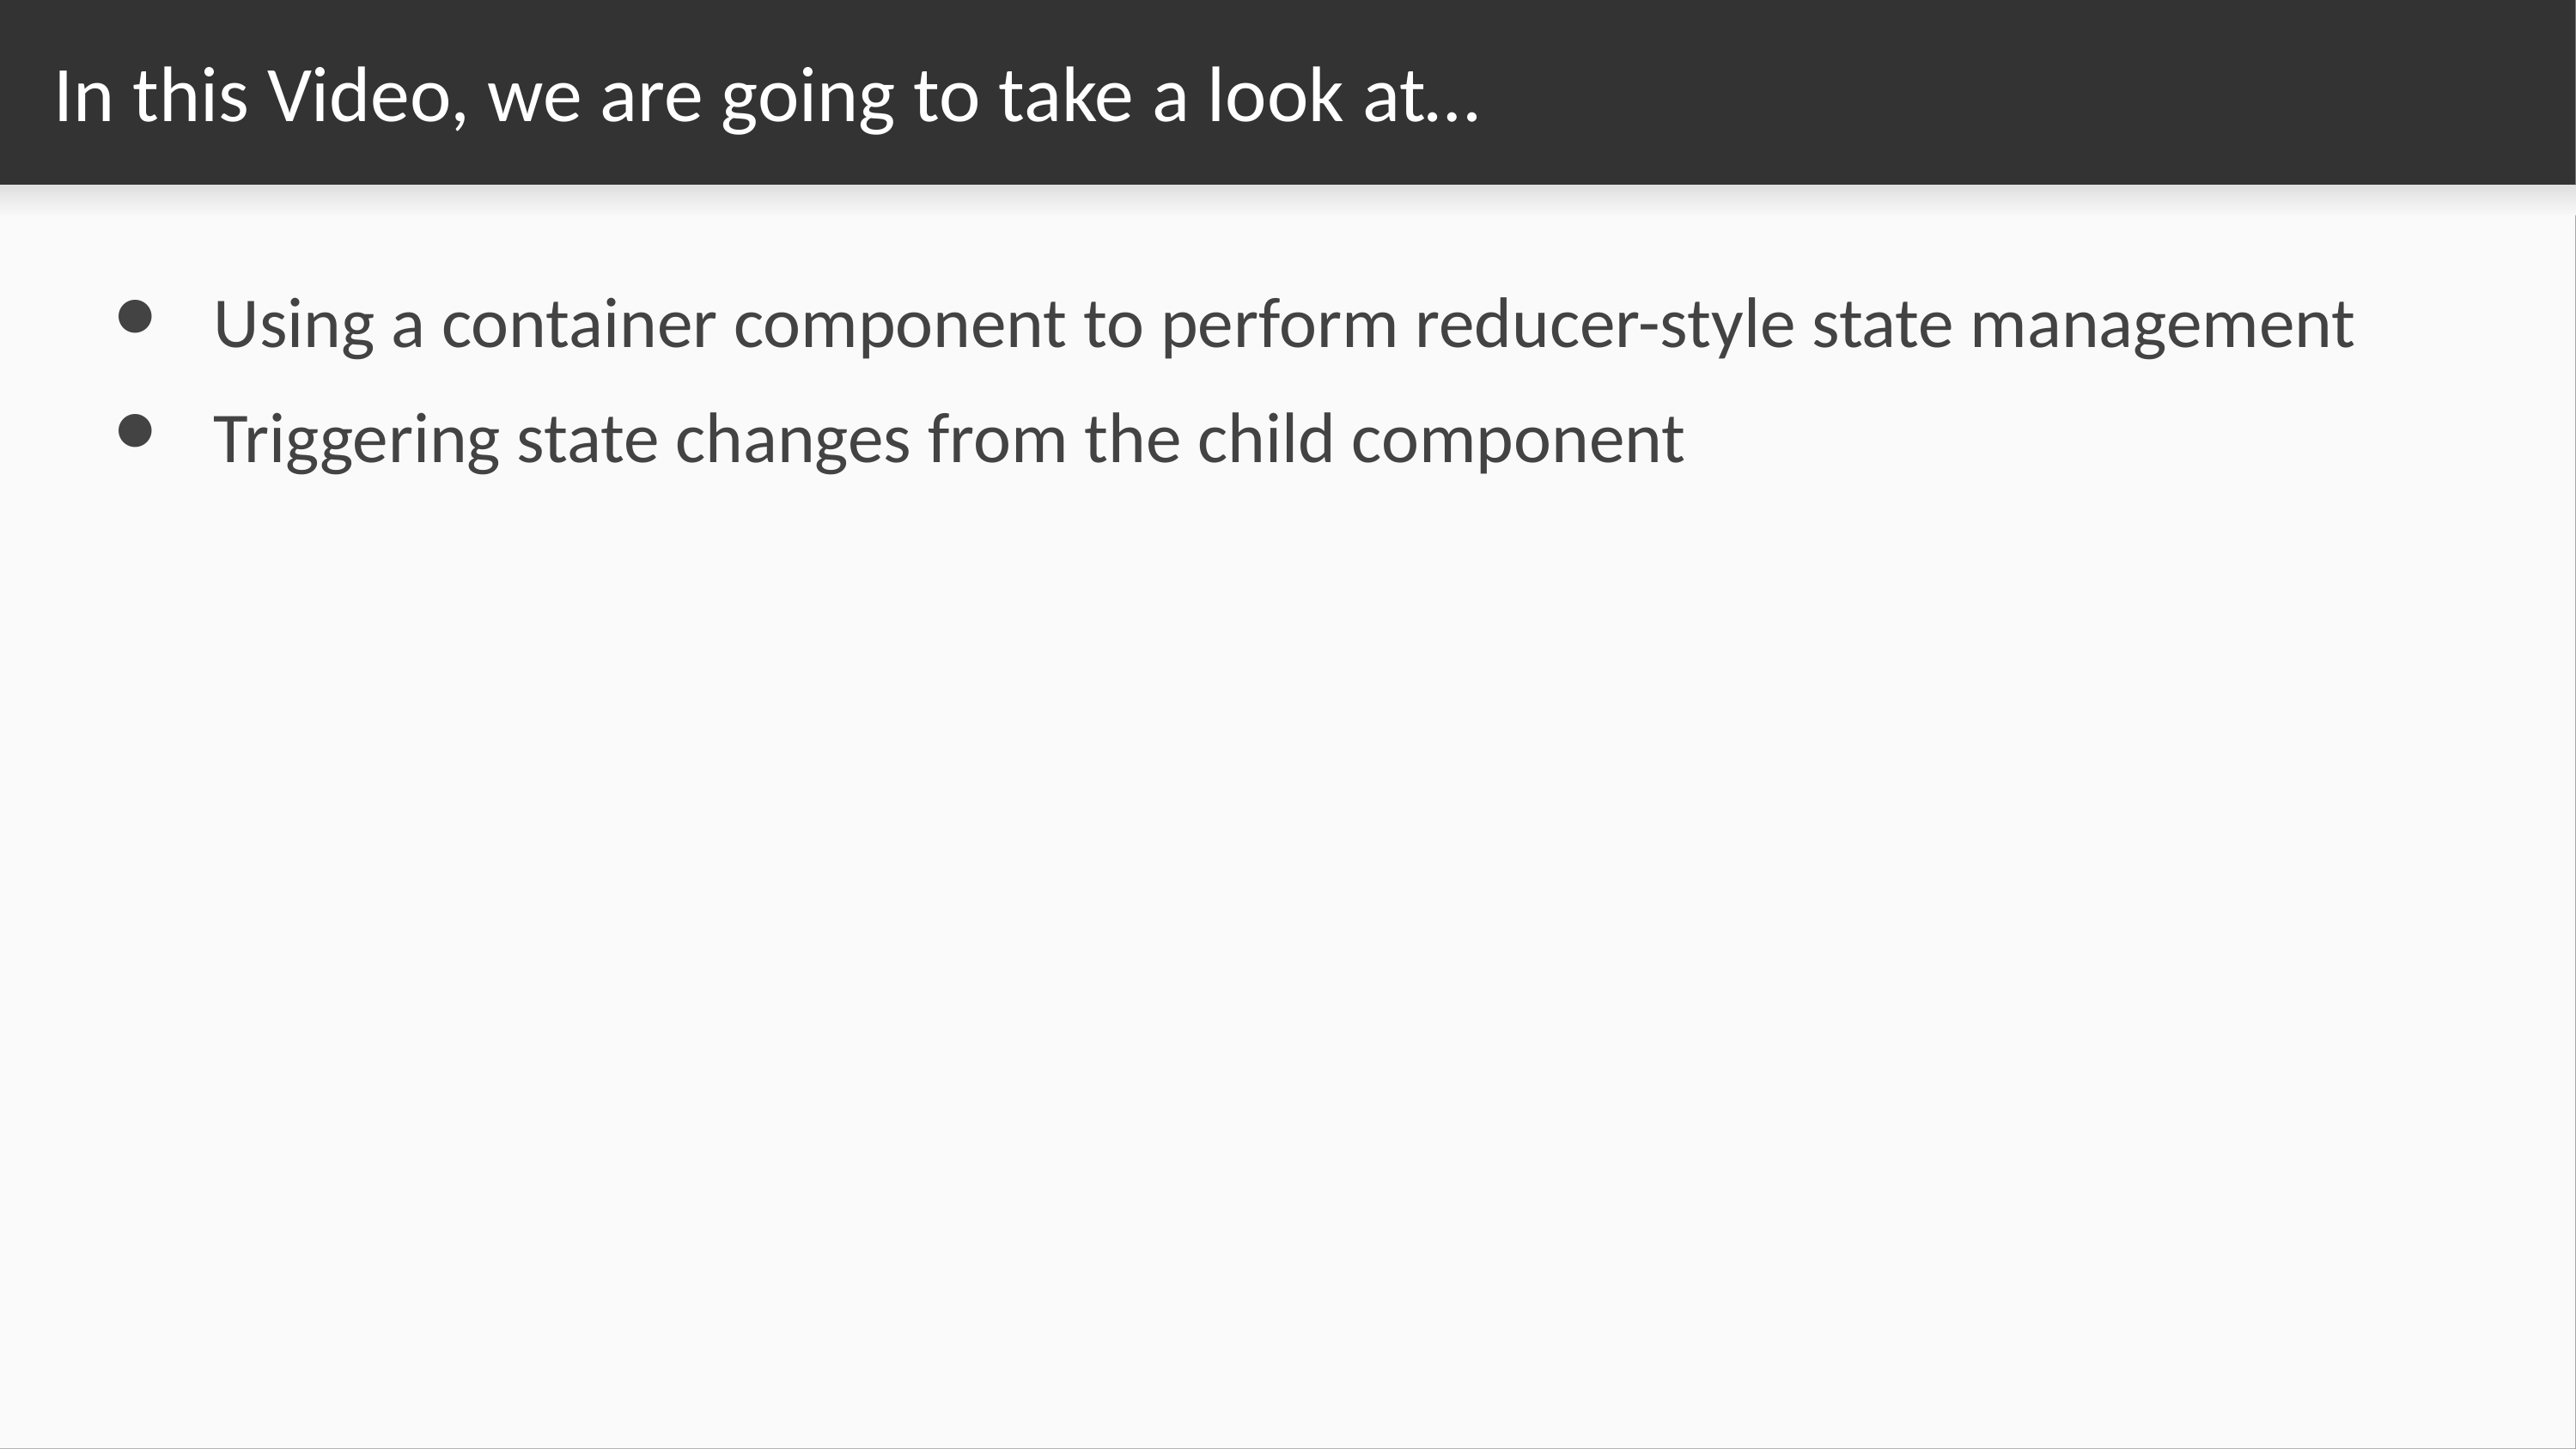

# In this Video, we are going to take a look at…
Using a container component to perform reducer-style state management
Triggering state changes from the child component